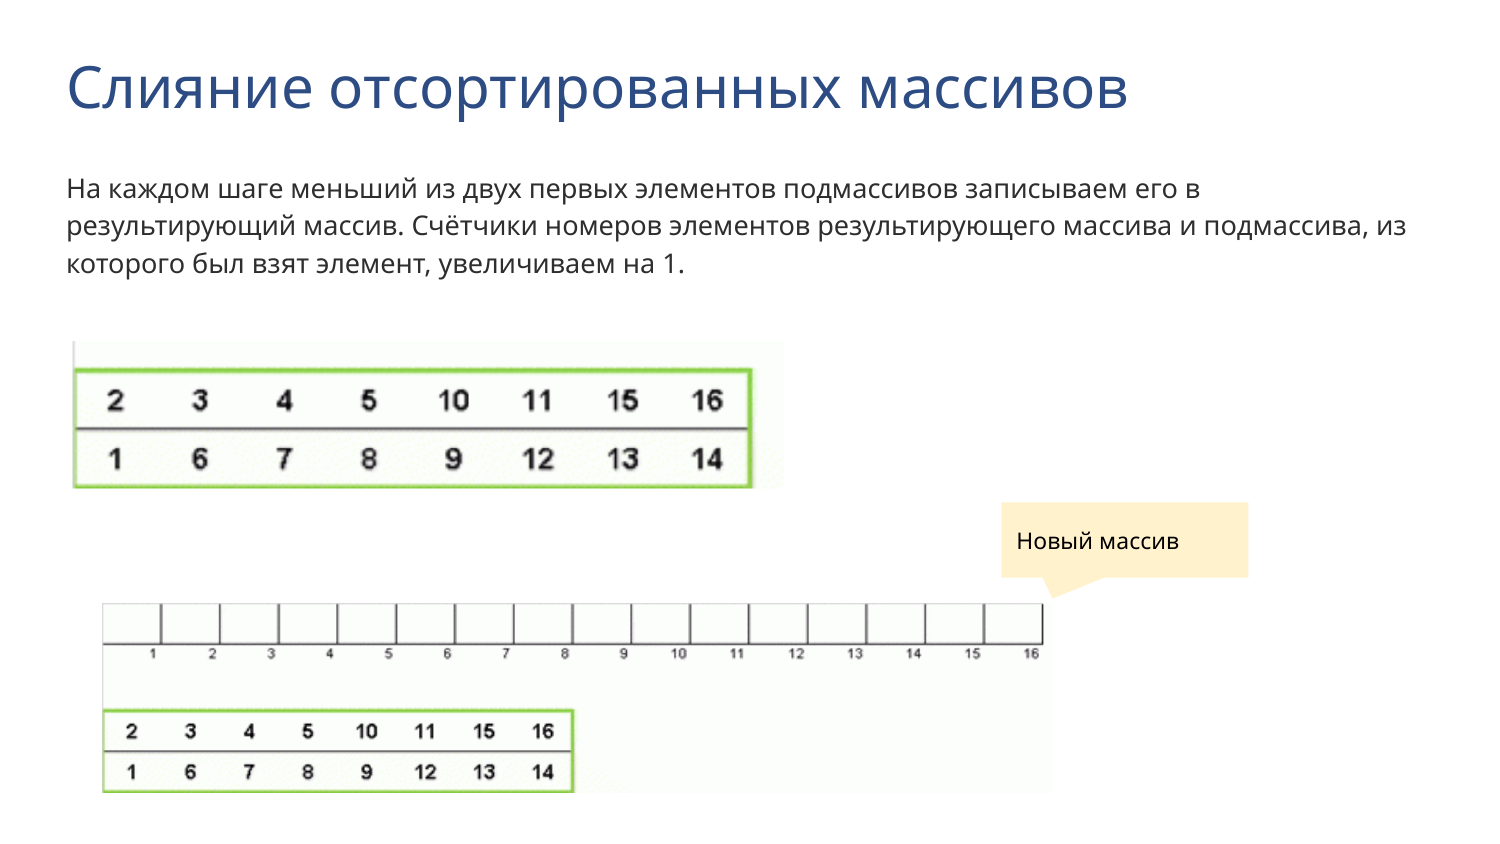

# Слияние отсортированных массивов
На каждом шаге меньший из двух первых элементов подмассивов записываем его в результирующий массив. Счётчики номеров элементов результирующего массива и подмассива, из которого был взят элемент, увеличиваем на 1.
Новый массив